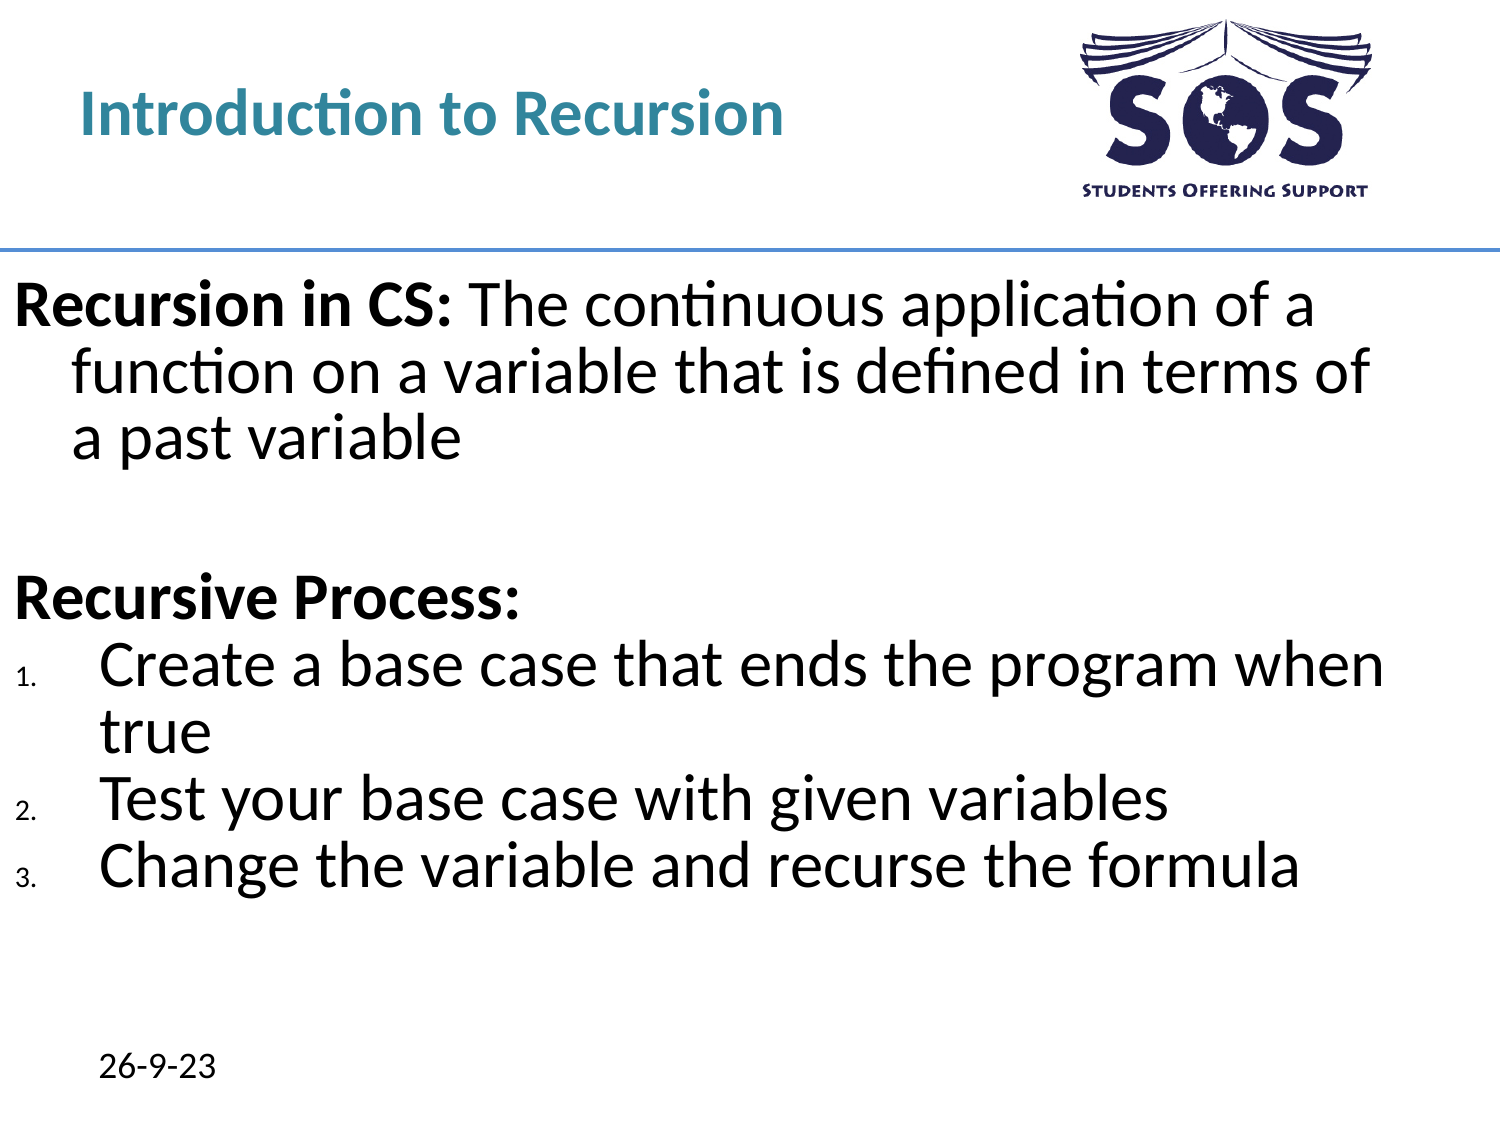

# Matrix Inverse
Introduction to Recursion
Recursion in CS: The continuous application of a function on a variable that is defined in terms of a past variable
Recursive Process:
Create a base case that ends the program when true
Test your base case with given variables
Change the variable and recurse the formula